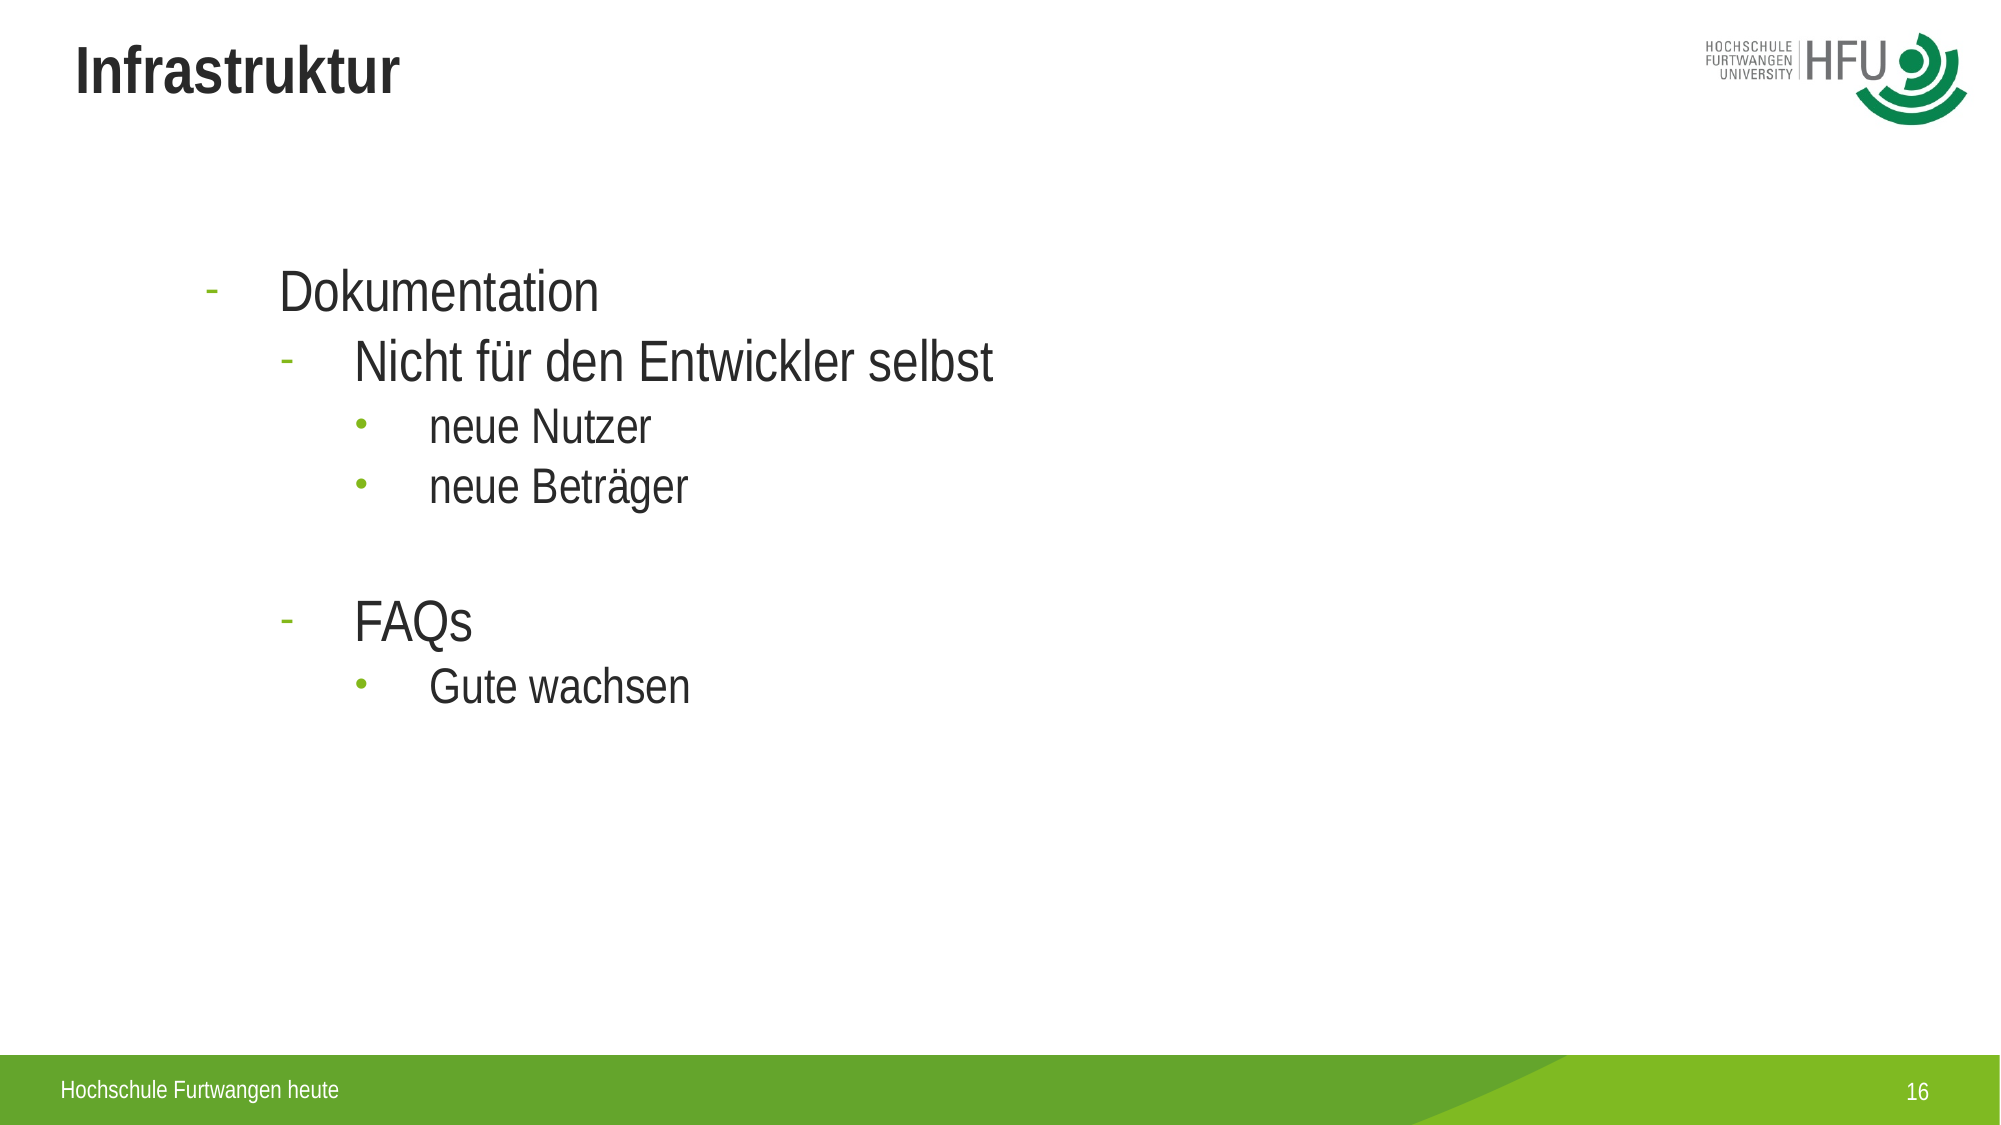

Infrastruktur
Dokumentation
Nicht für den Entwickler selbst
neue Nutzer
neue Beträger
FAQs
Gute wachsen
Hochschule Furtwangen heute